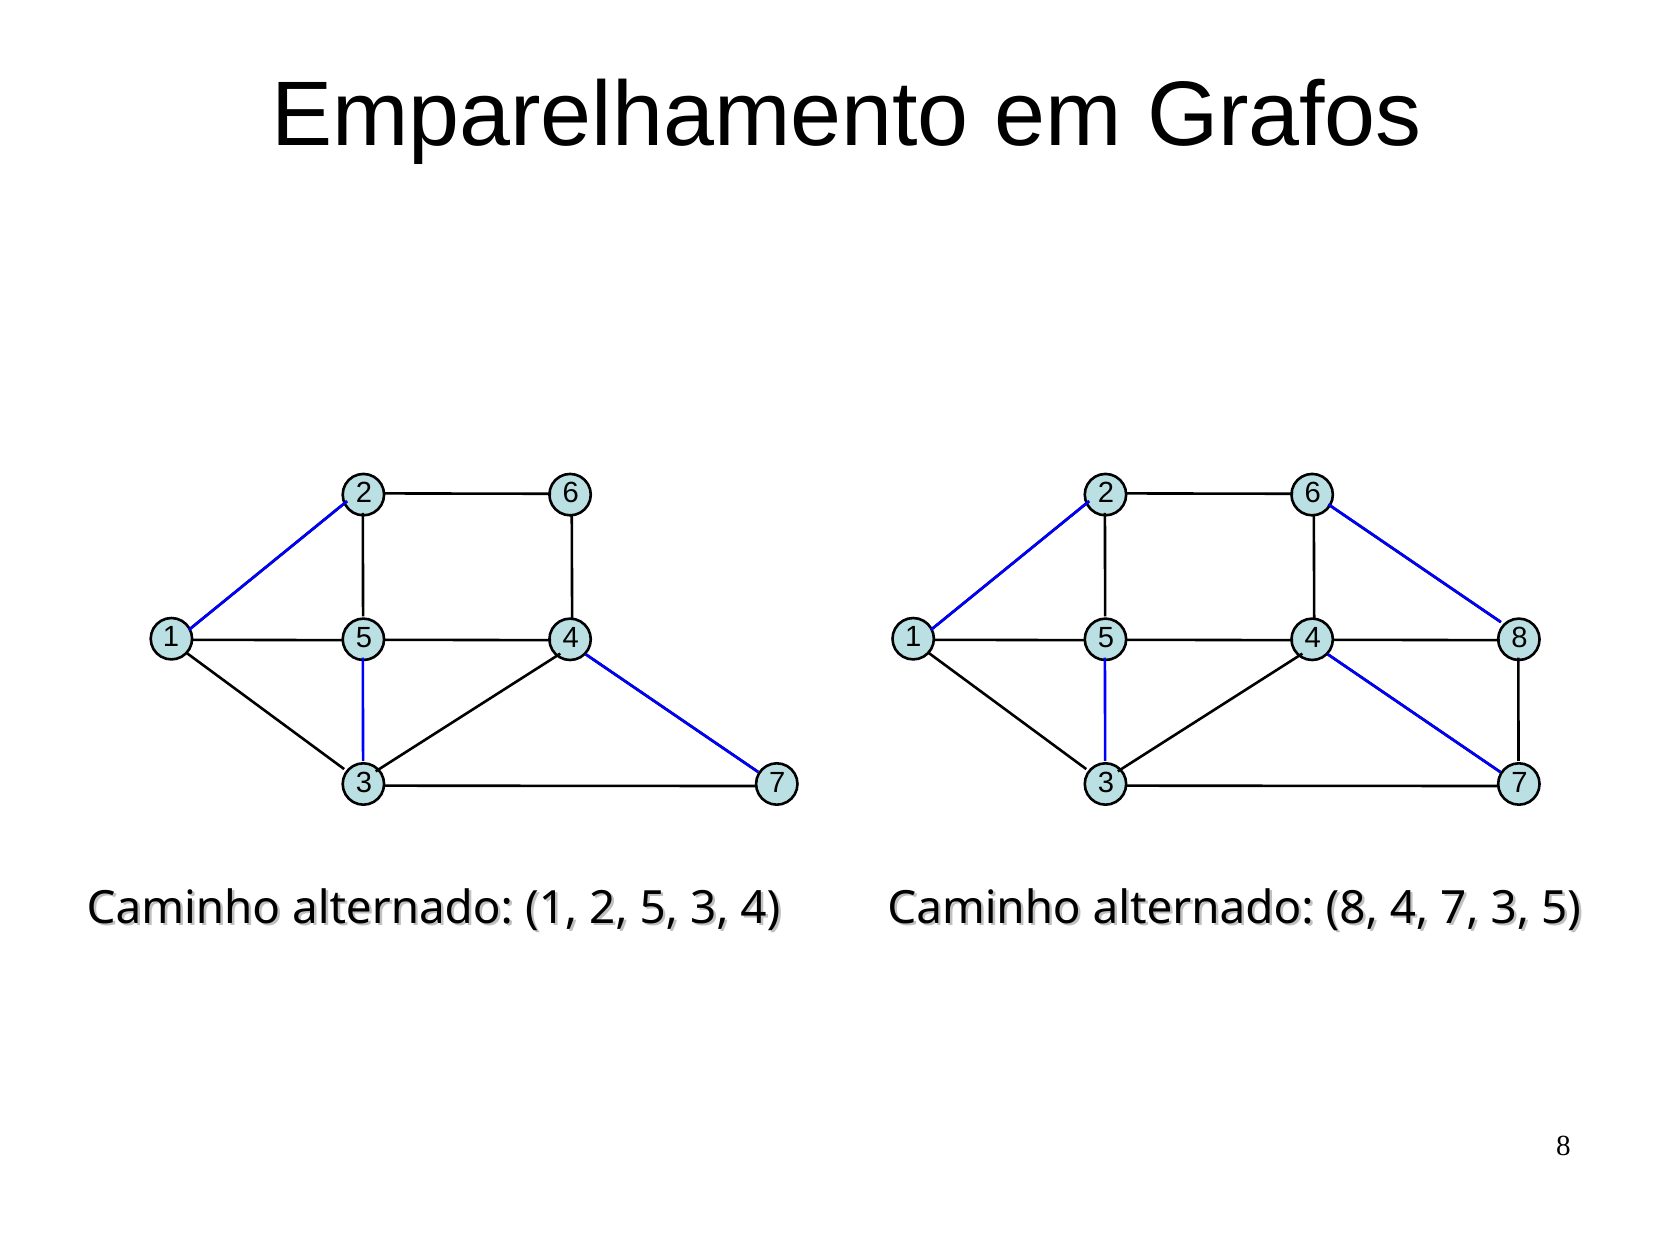

# Emparelhamento em Grafos
2
6
2
6
1
1
5
4
5
4
8
3
7
3
7
Caminho alternado: (1, 2, 5, 3, 4)‏
Caminho alternado: (8, 4, 7, 3, 5)‏
8